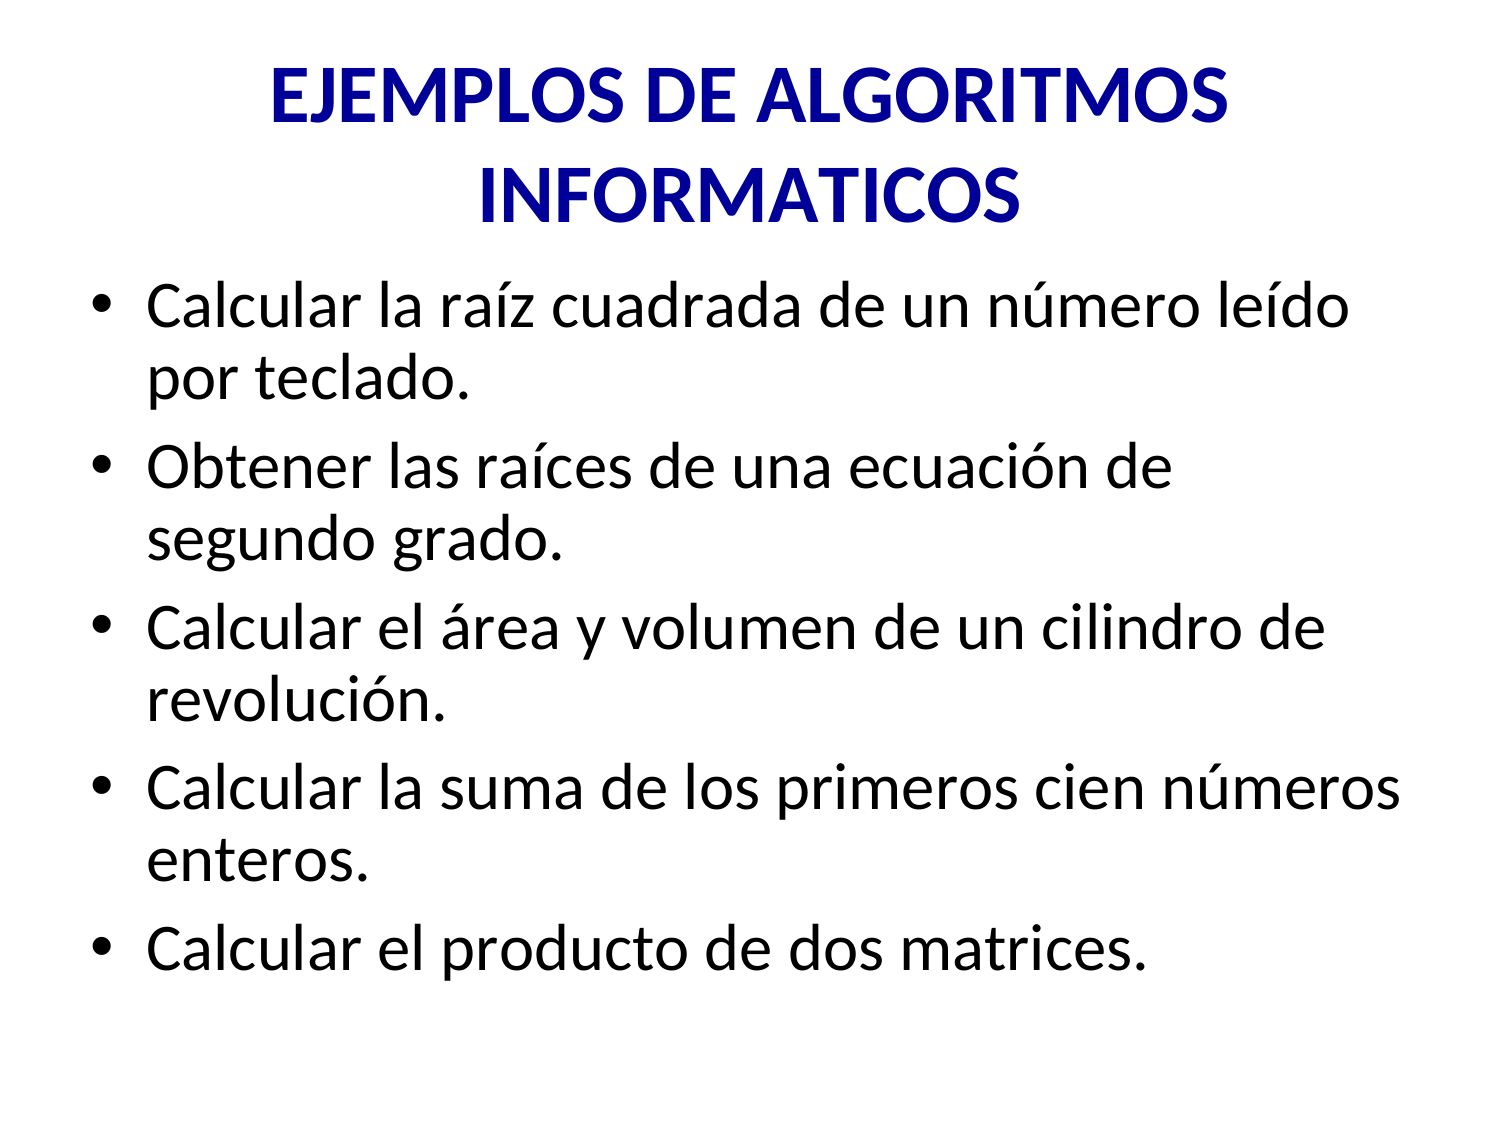

# EJEMPLOS DE ALGORITMOS INFORMATICOS
Calcular la raíz cuadrada de un número leído por teclado.
Obtener las raíces de una ecuación de segundo grado.
Calcular el área y volumen de un cilindro de revolución.
Calcular la suma de los primeros cien números enteros.
Calcular el producto de dos matrices.